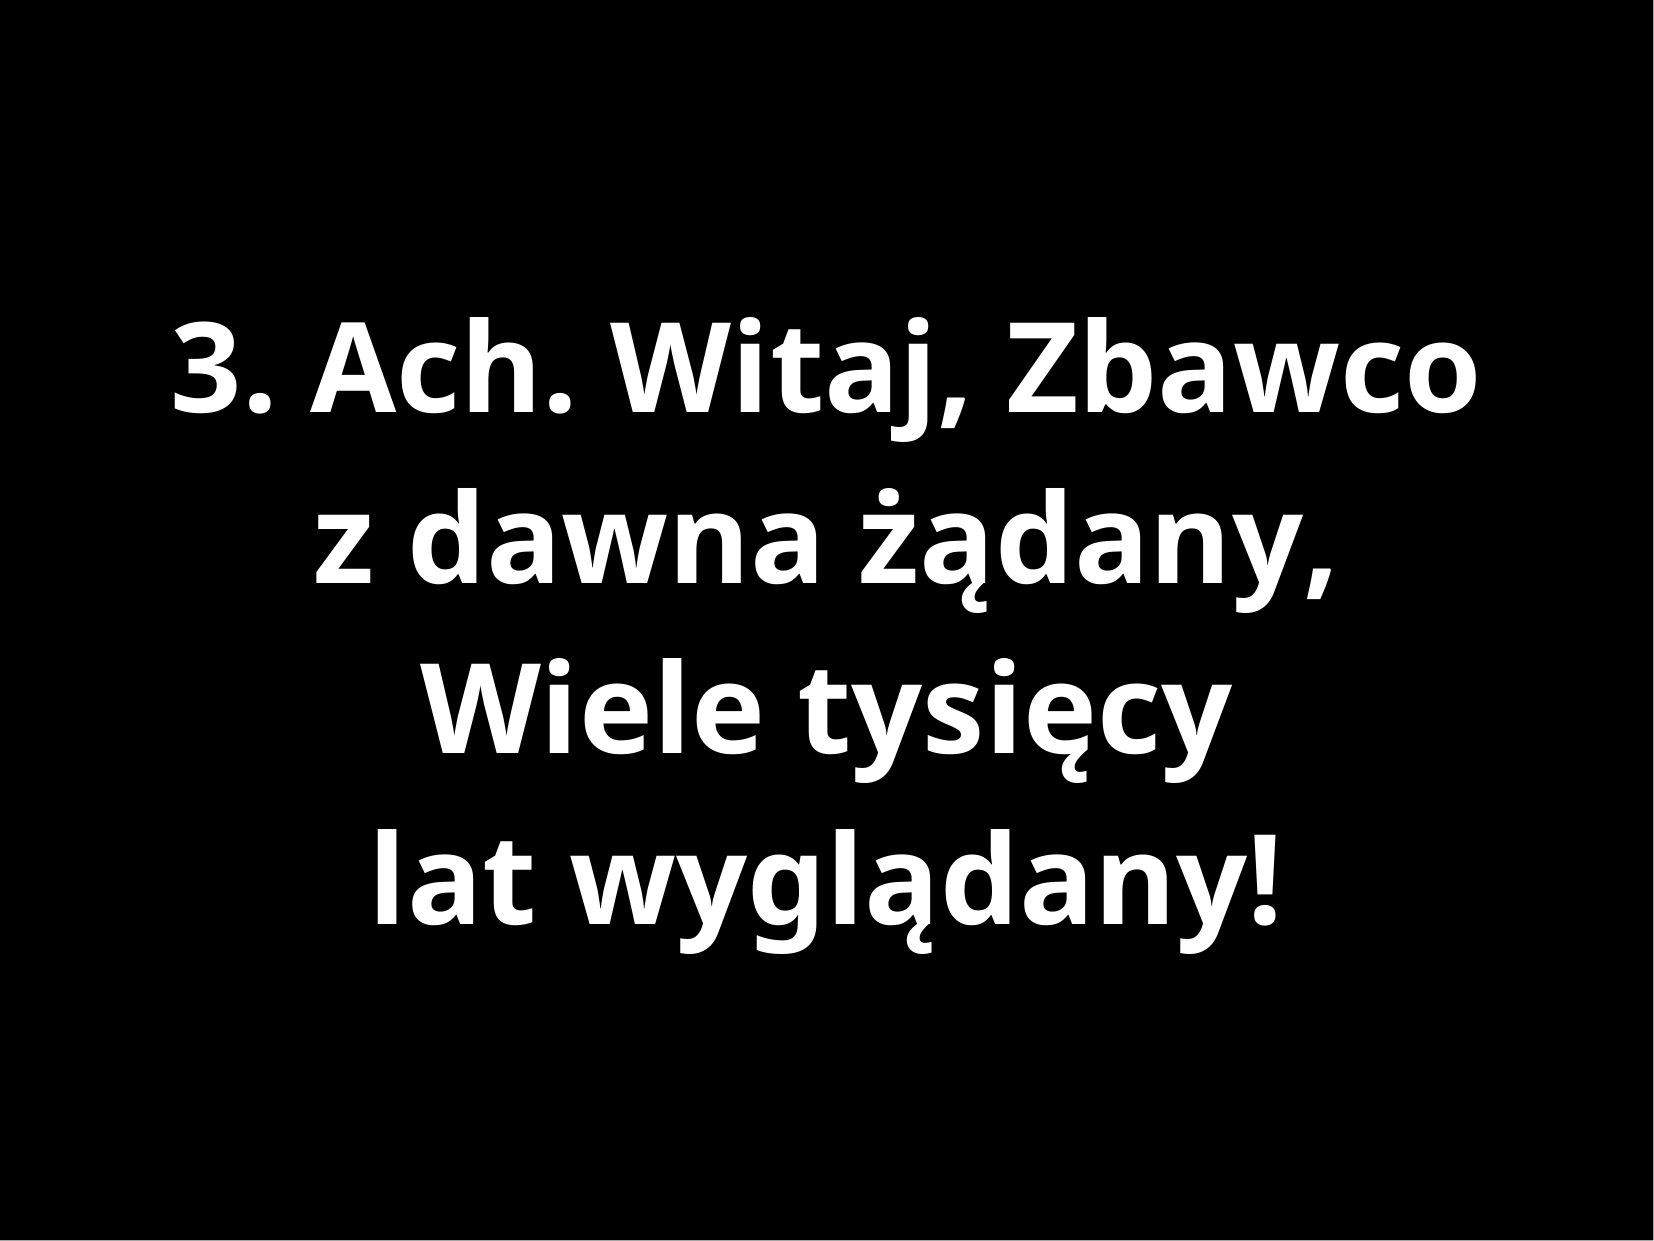

# 3. Ach. Witaj, Zbawco z dawna żądany, Wiele tysięcy lat wyglądany!